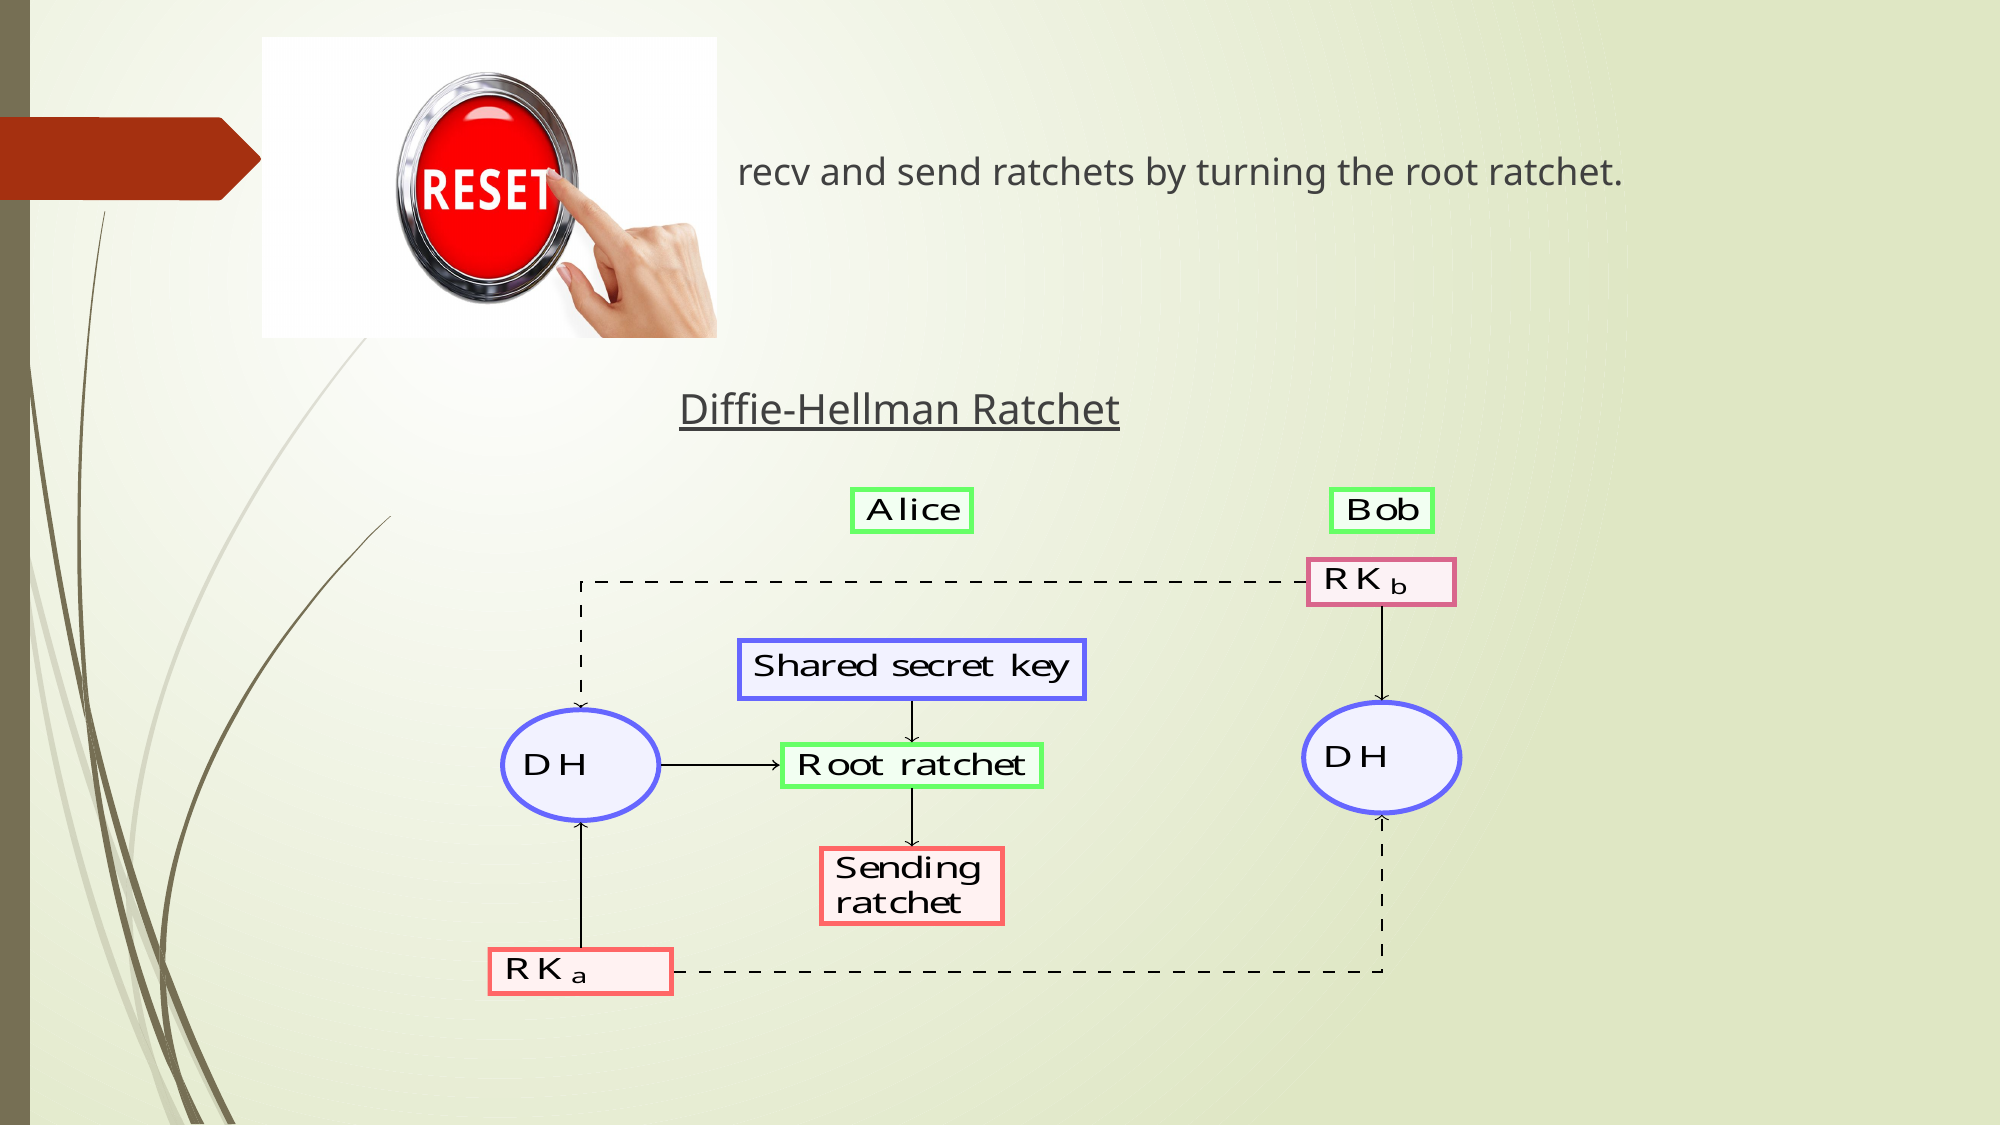

# recv and send ratchets by turning the root ratchet.
 Diffie-Hellman Ratchet